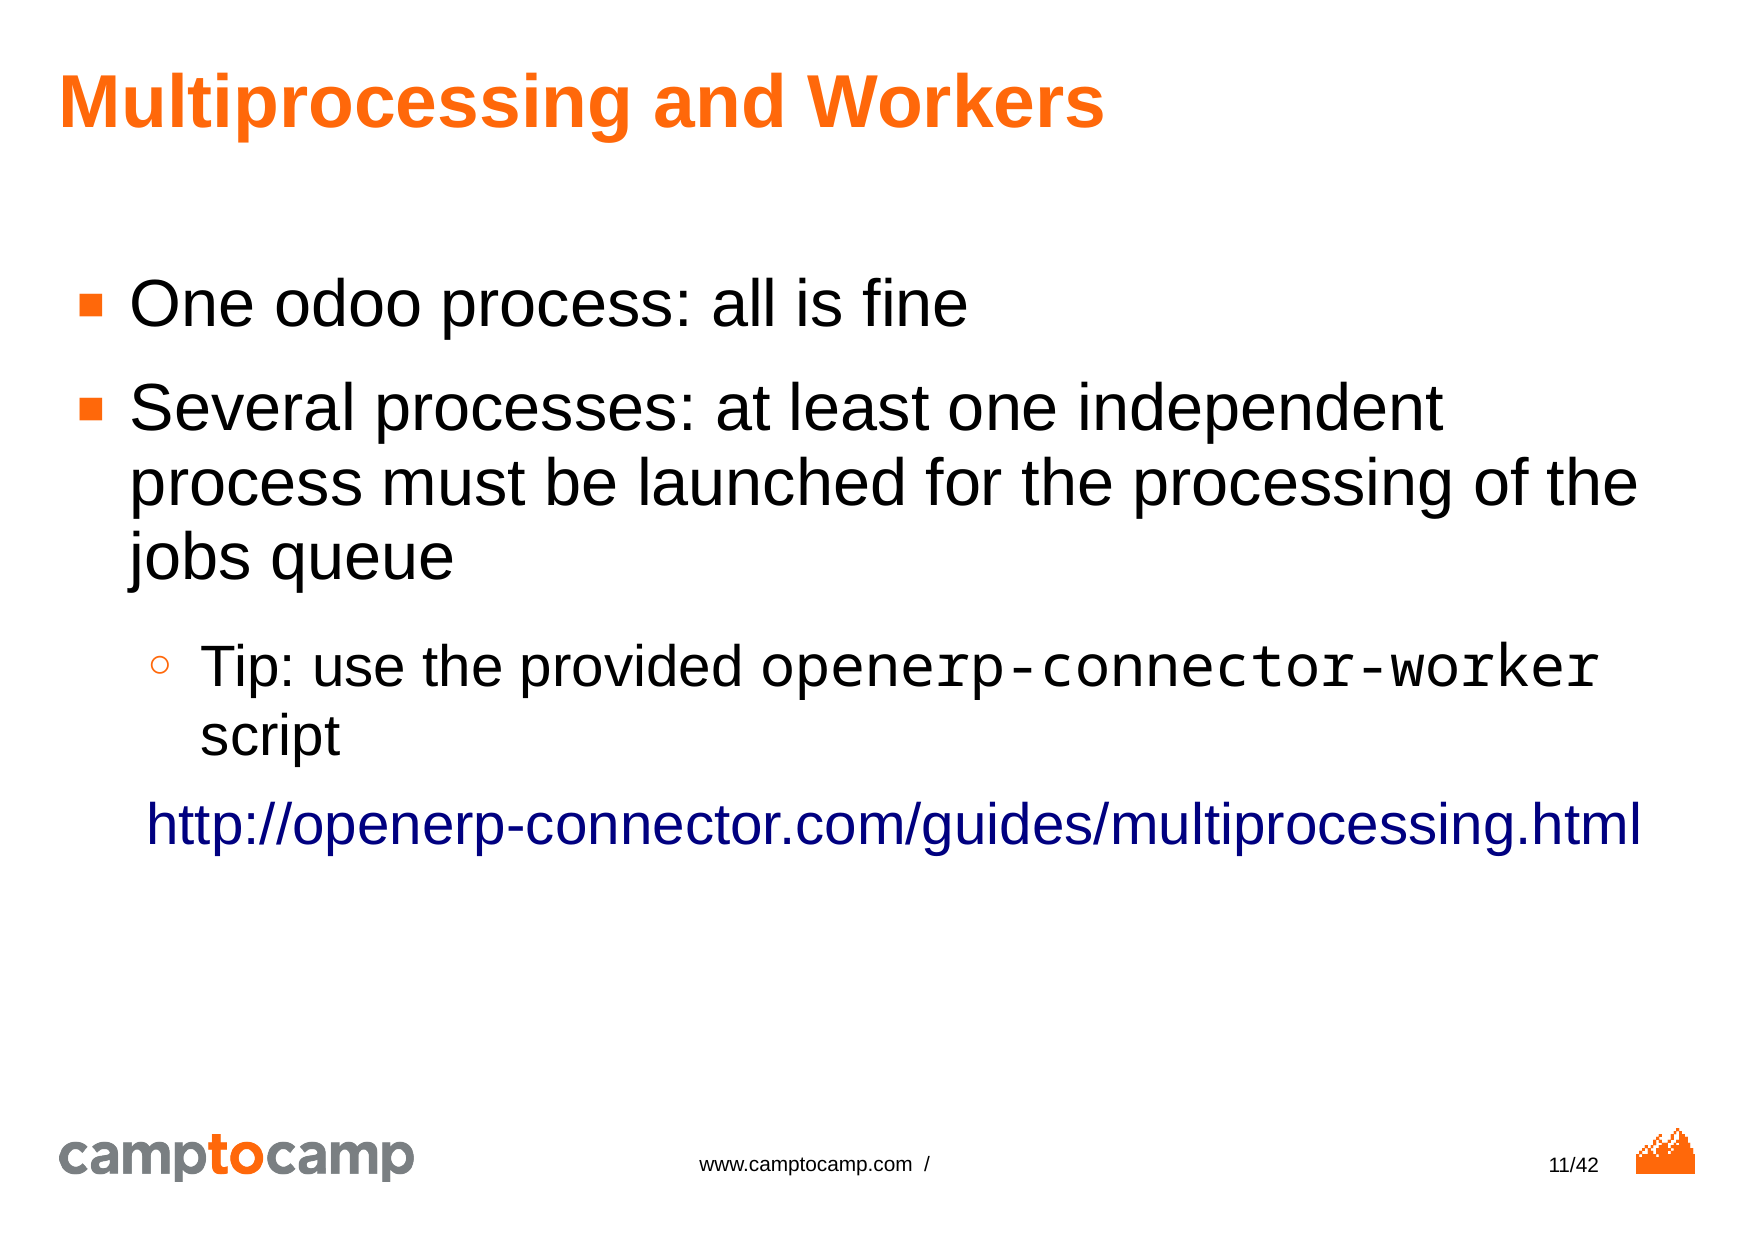

# Multiprocessing and Workers
One odoo process: all is fine
Several processes: at least one independent process must be launched for the processing of the jobs queue
Tip: use the provided openerp-connector-worker script
 http://openerp-connector.com/guides/multiprocessing.html